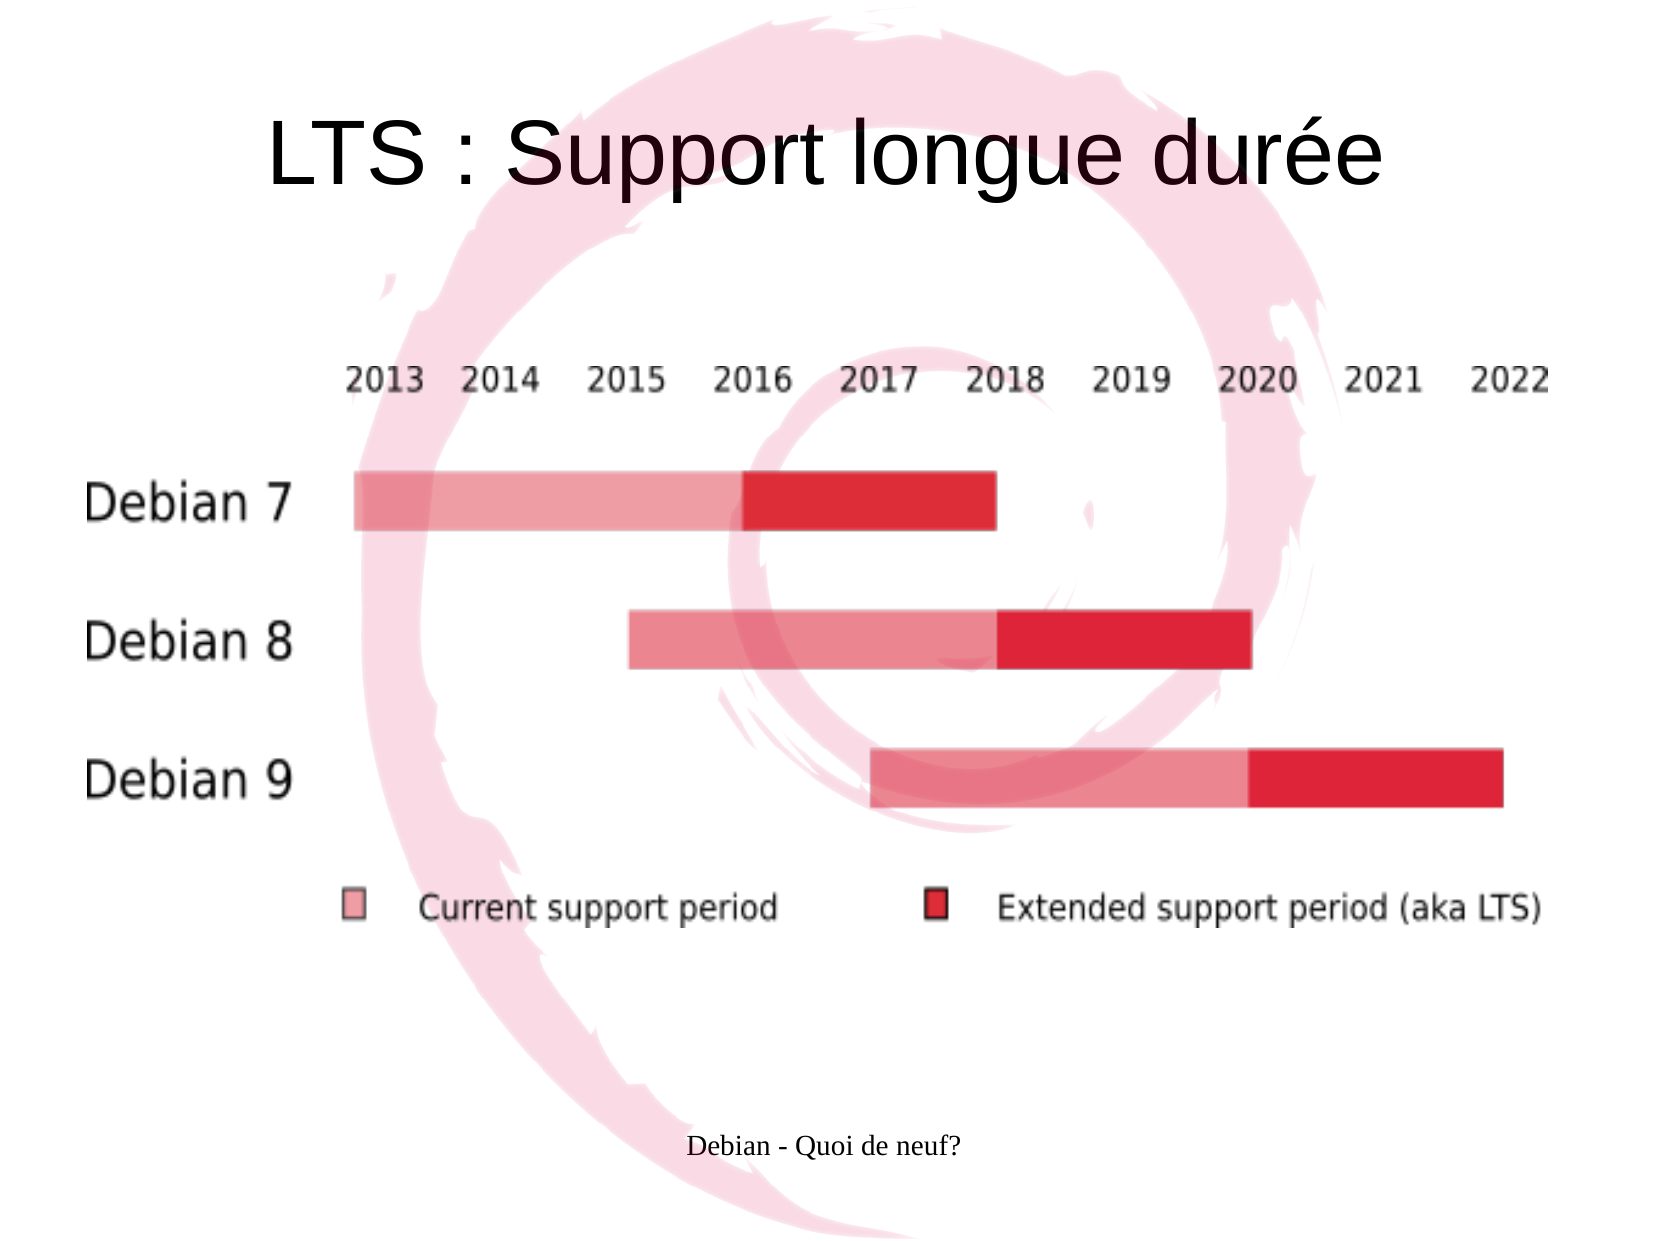

# LTS : Support longue durée
Debian - Quoi de neuf?